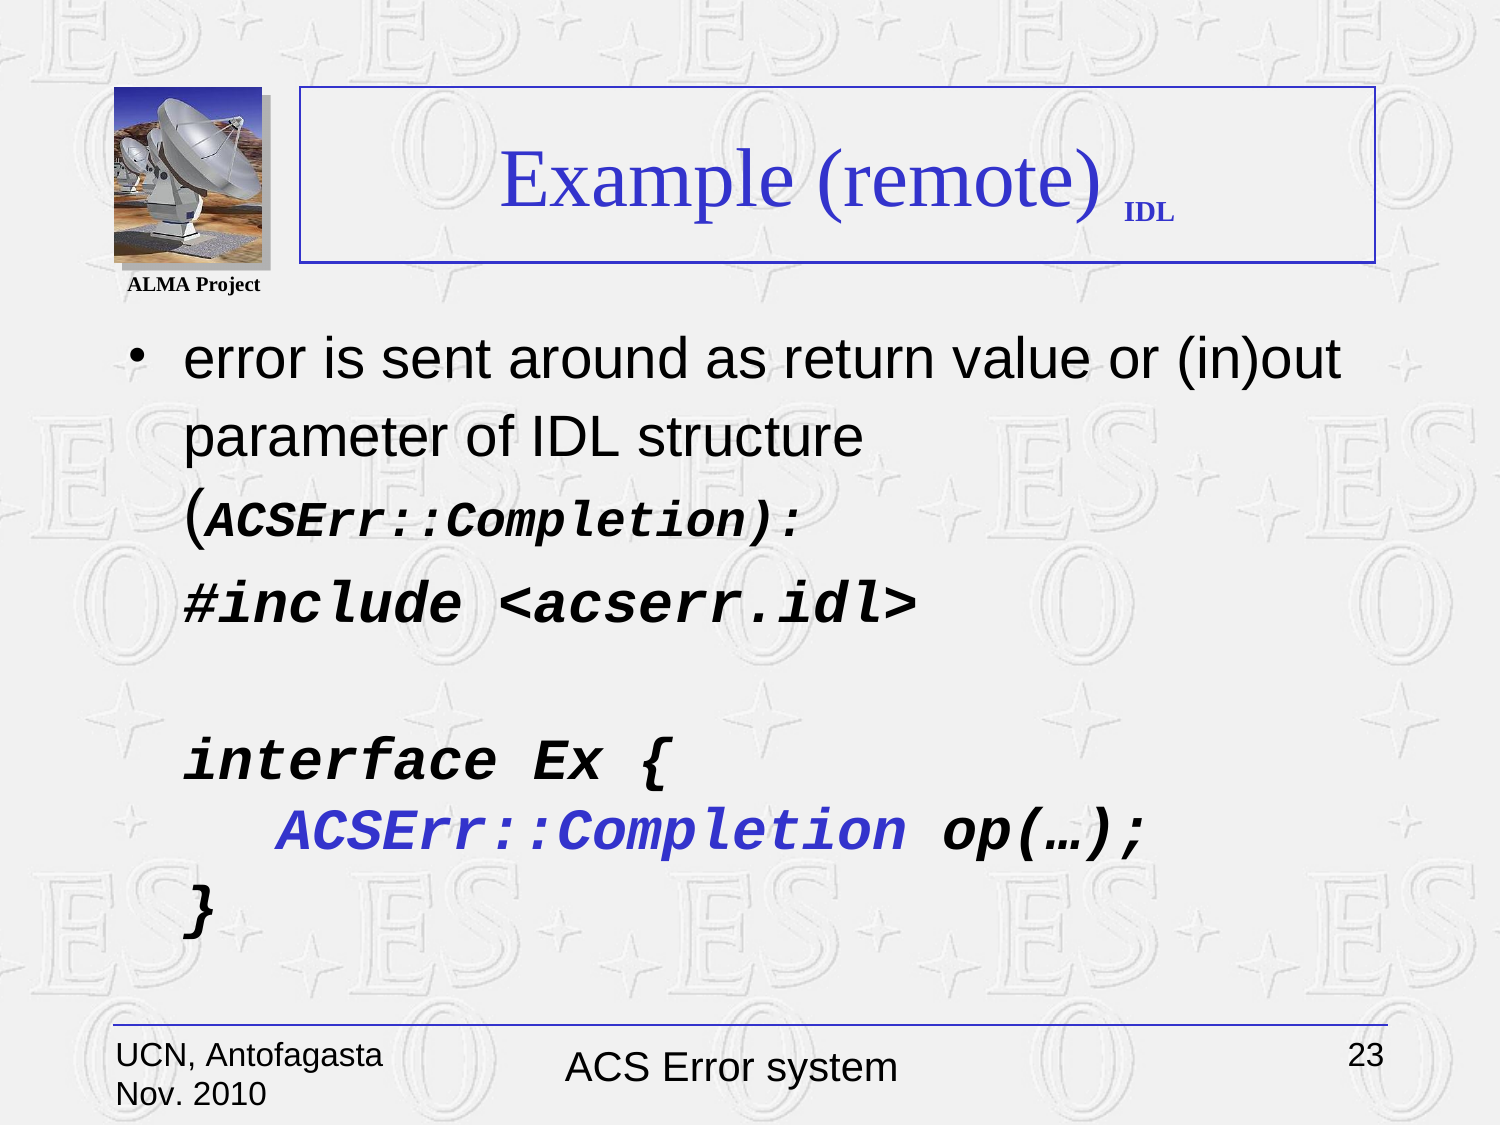

# Example (remote) IDL
error is sent around as return value or (in)out parameter of IDL structure (ACSErr::Completion):
	#include <acserr.idl>
interface Ex {
	ACSErr::Completion op(…);
}
23